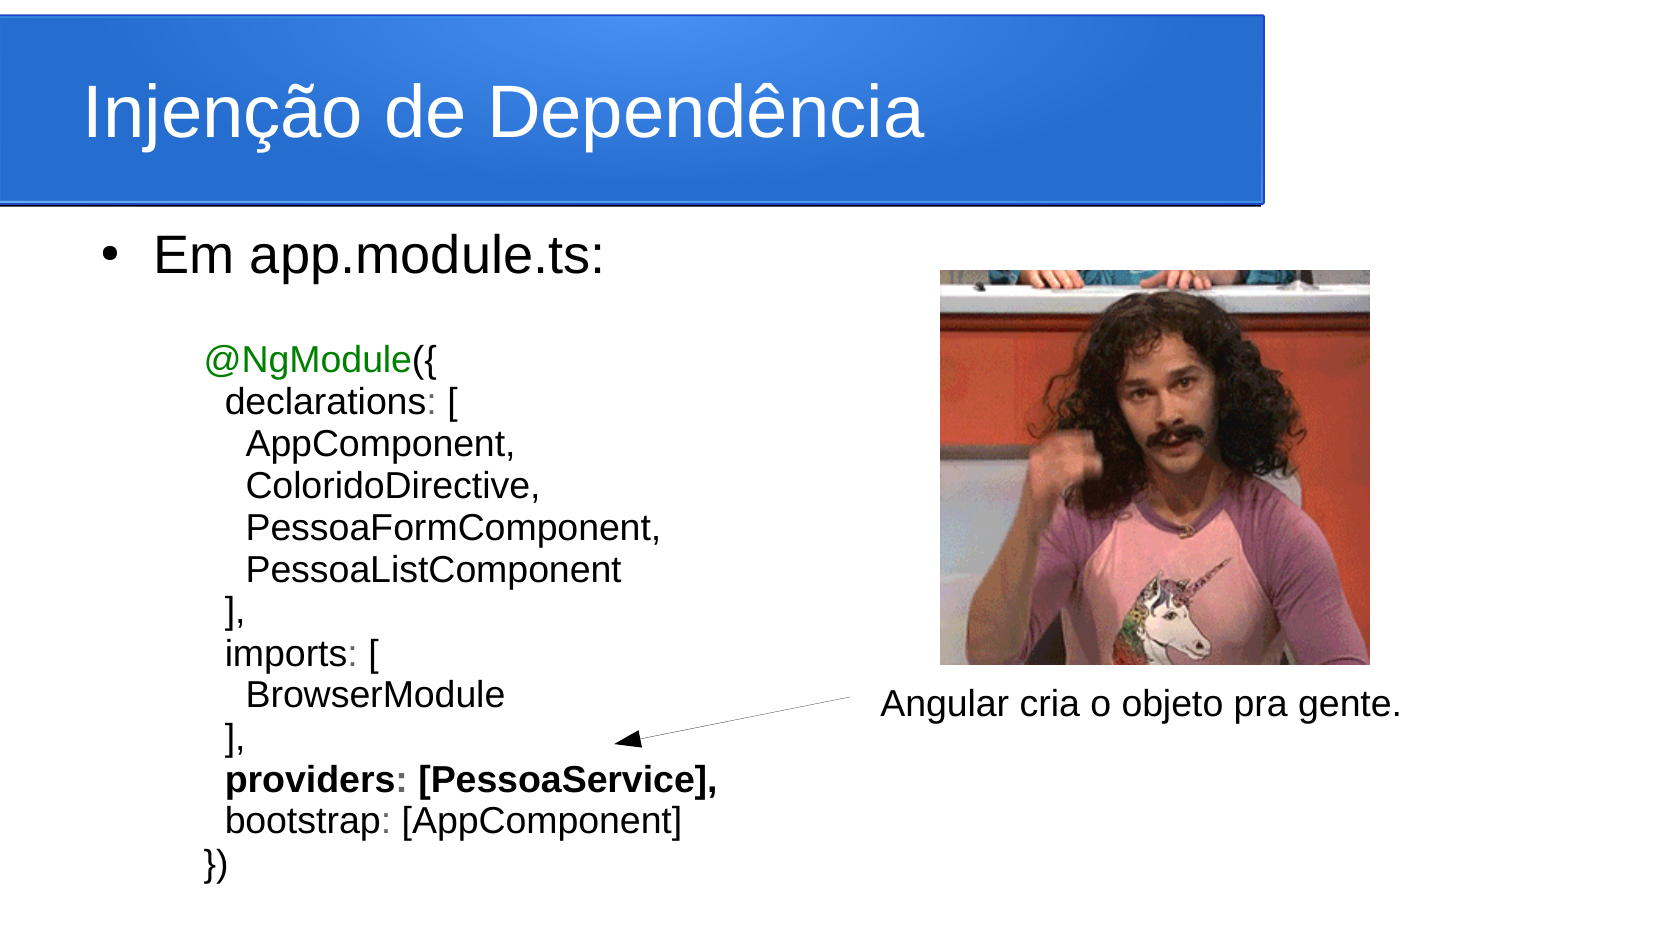

# Injenção de Dependência
Em app.module.ts:
@NgModule({
 declarations: [
 AppComponent,
 ColoridoDirective,
 PessoaFormComponent,
 PessoaListComponent
 ],
 imports: [
 BrowserModule
 ],
 providers: [PessoaService],
 bootstrap: [AppComponent]
})
Angular cria o objeto pra gente.